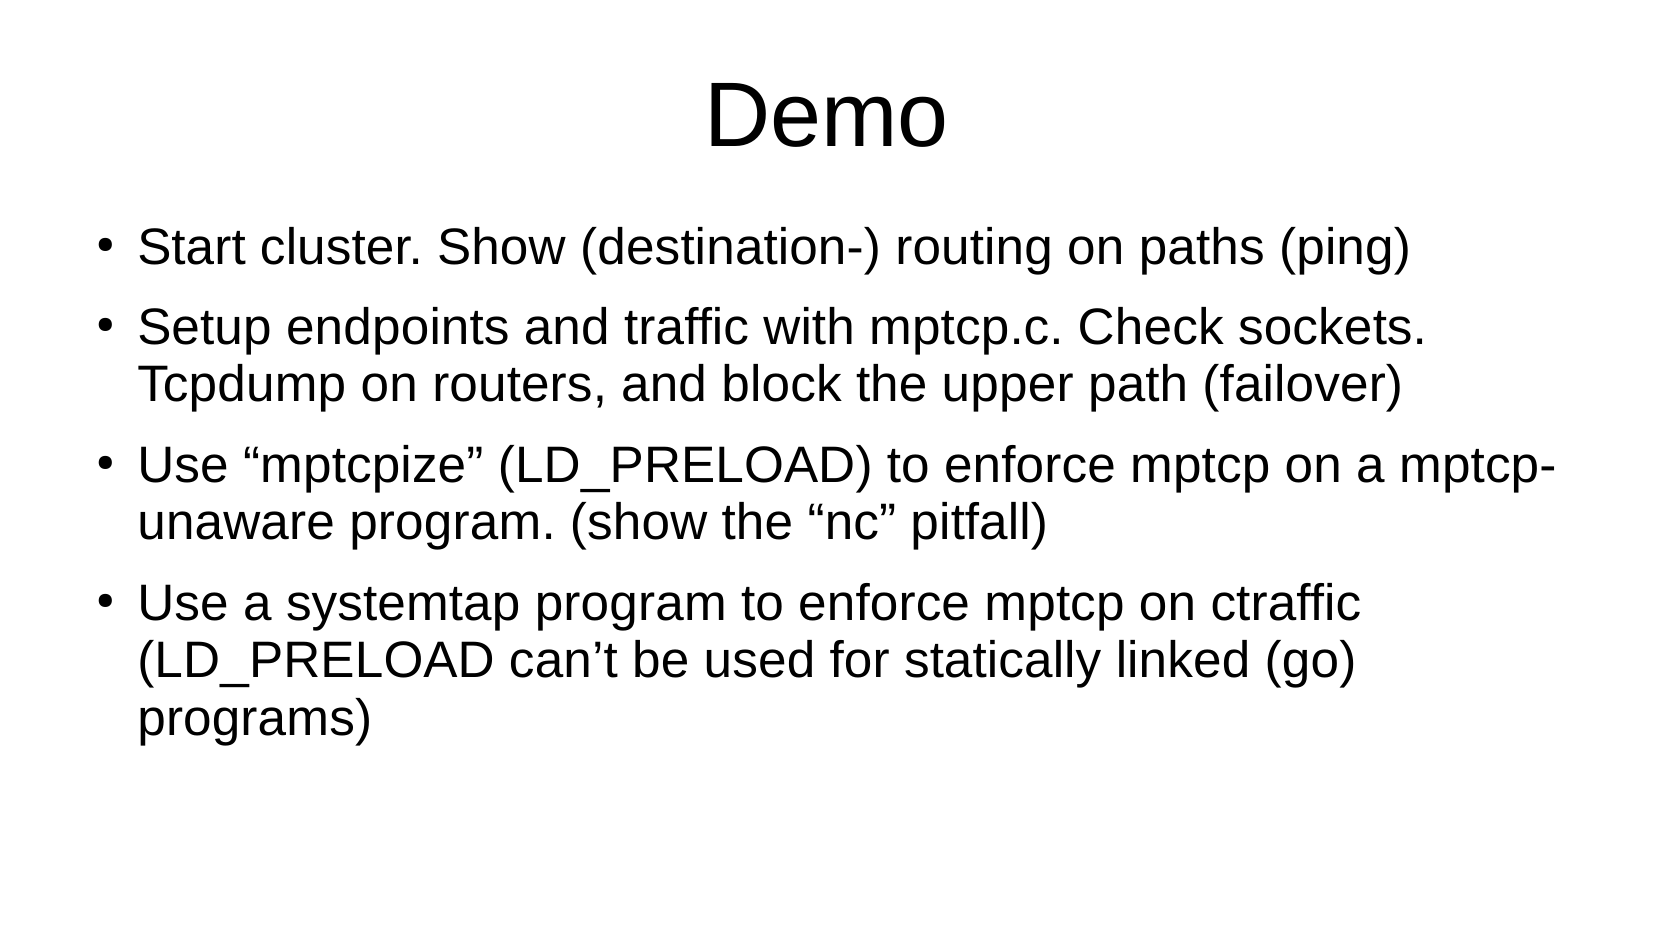

# Demo
Start cluster. Show (destination-) routing on paths (ping)
Setup endpoints and traffic with mptcp.c. Check sockets. Tcpdump on routers, and block the upper path (failover)
Use “mptcpize” (LD_PRELOAD) to enforce mptcp on a mptcp-unaware program. (show the “nc” pitfall)
Use a systemtap program to enforce mptcp on ctraffic (LD_PRELOAD can’t be used for statically linked (go) programs)